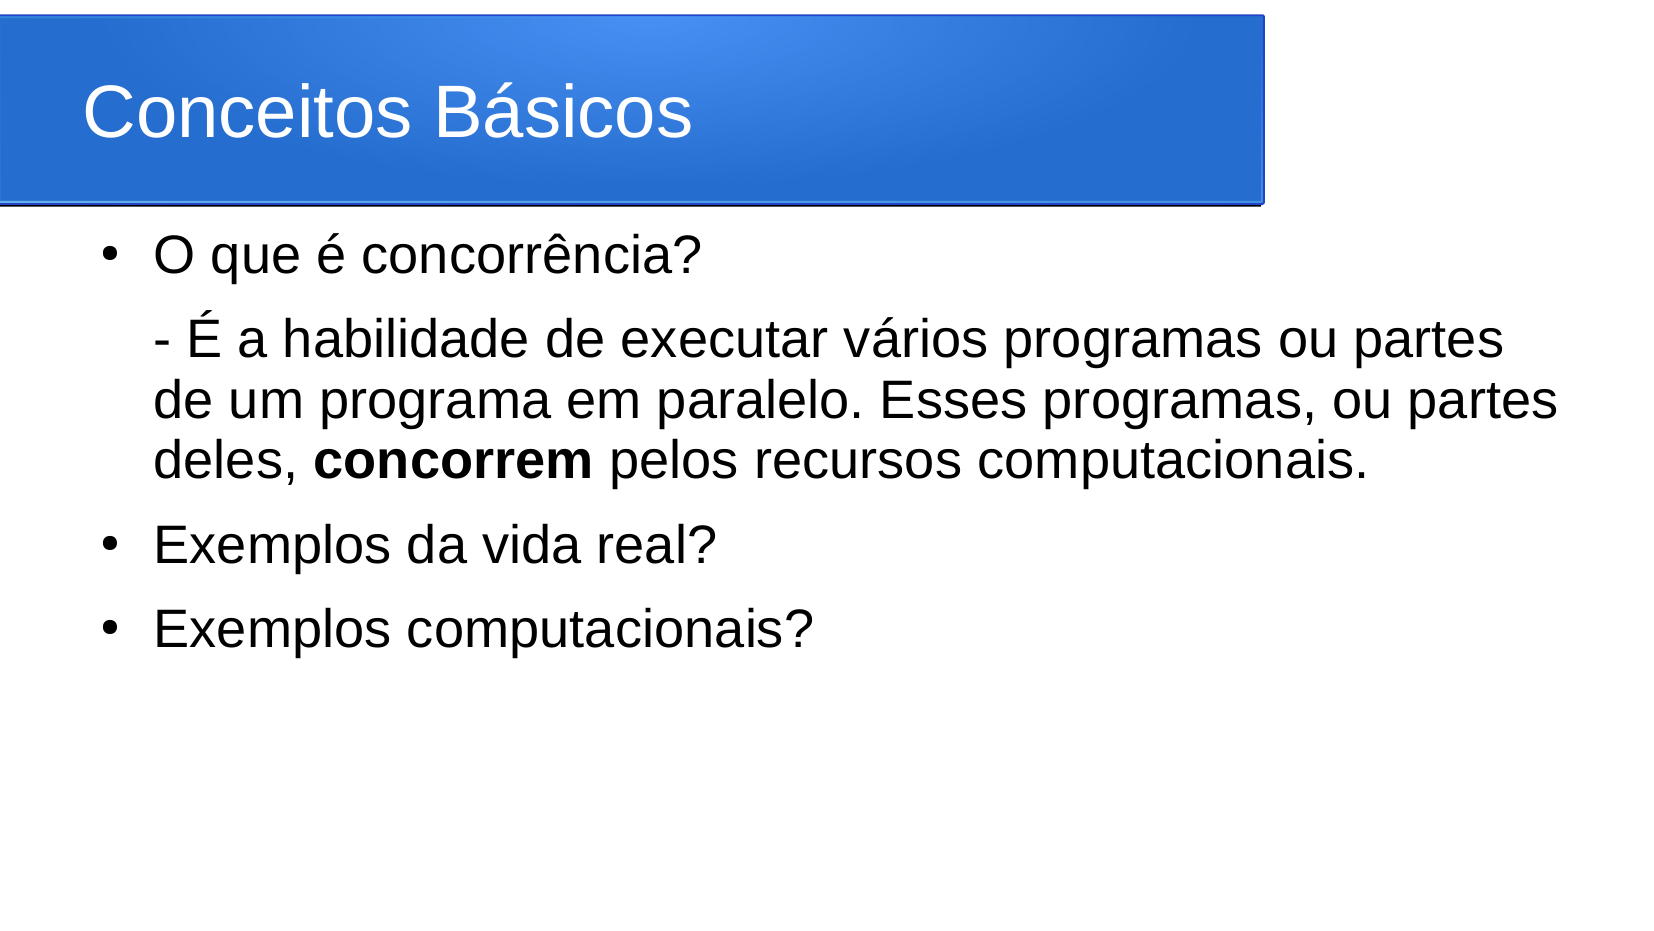

# Conceitos Básicos
O que é concorrência?
- É a habilidade de executar vários programas ou partes de um programa em paralelo. Esses programas, ou partes deles, concorrem pelos recursos computacionais.
Exemplos da vida real?
Exemplos computacionais?